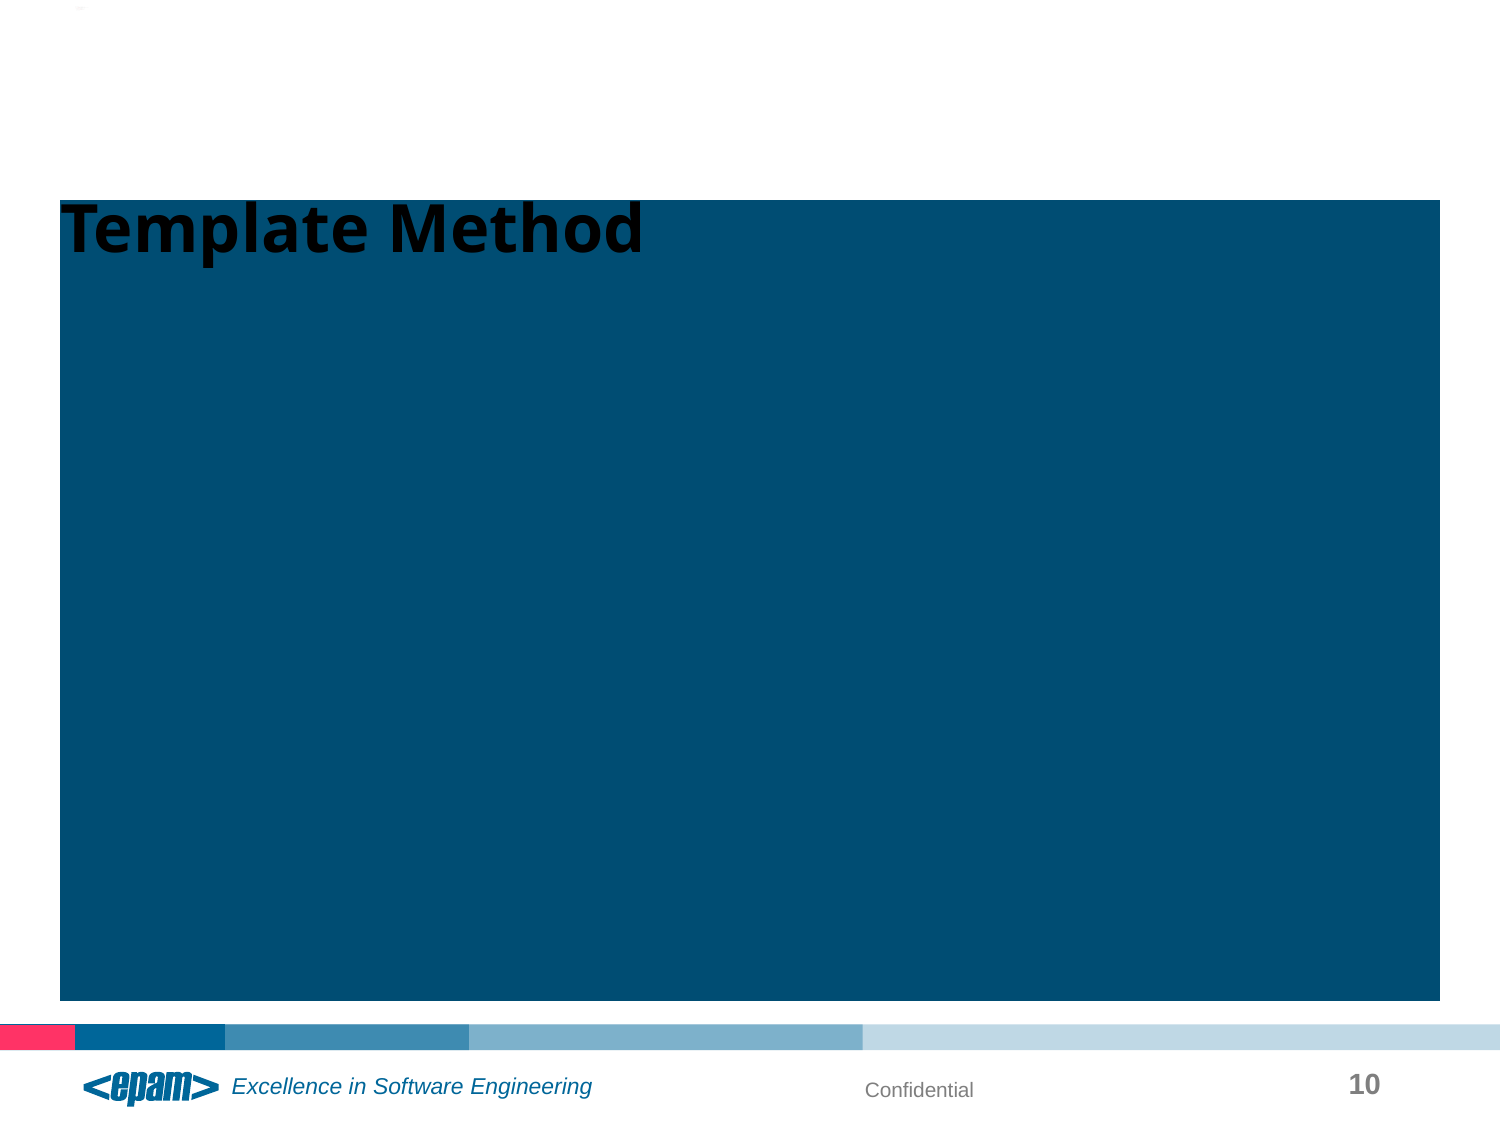

# class GameState { def winner(): Int }
class Game(initialState: GameState,
 endOfGame: GameState => Boolean,
 makePlay: (GameState, Int) => GameState){
 def playGame(playersCount: Int): Int = {
 var state = initialState
 var i = 0
 while(!endOfGame(state)){
 state = makePlay(state, i)
 i = (i + 1) % playersCount
 }
 state.winner()
 }
}
Template Method
10
Confidential